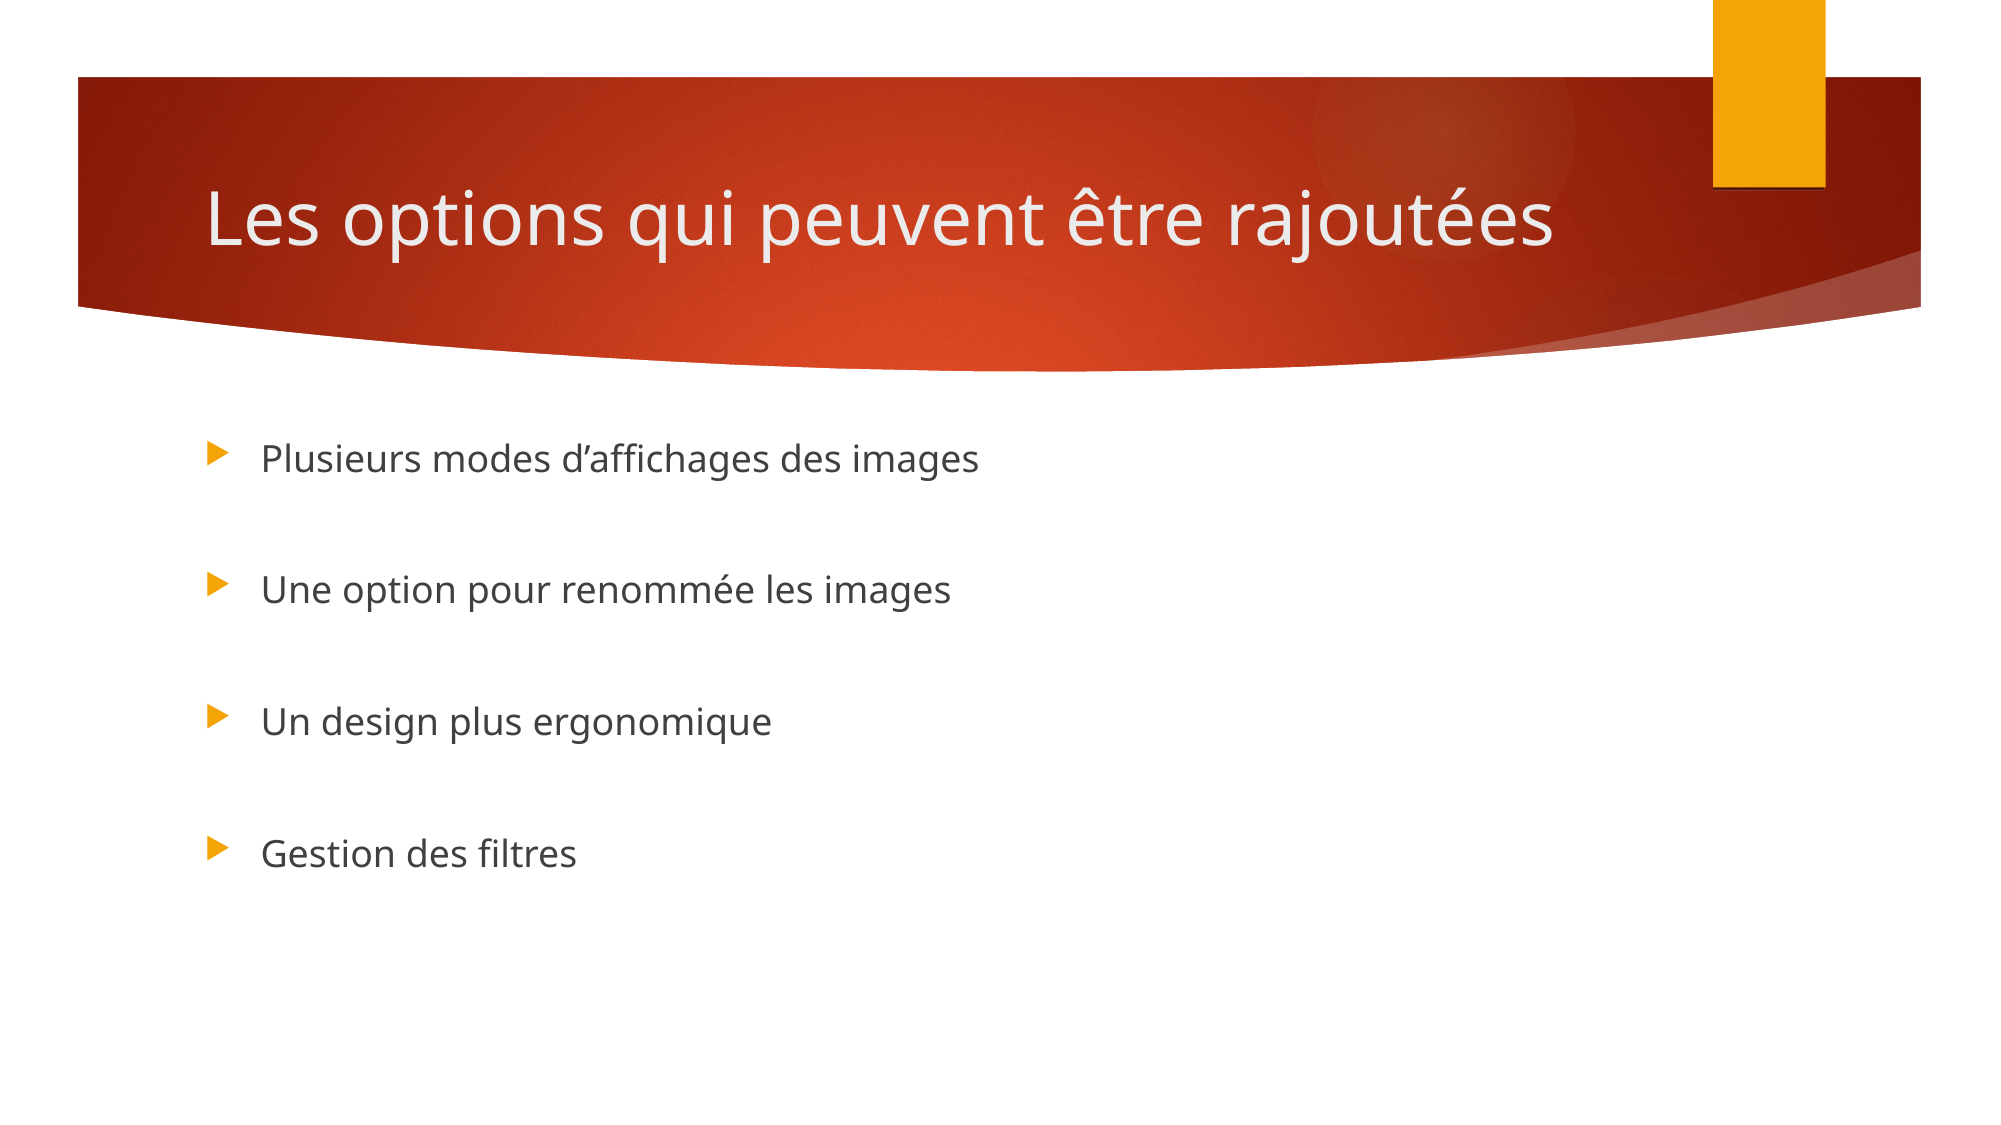

# Les options qui peuvent être rajoutées
Plusieurs modes d’affichages des images
Une option pour renommée les images
Un design plus ergonomique
Gestion des filtres